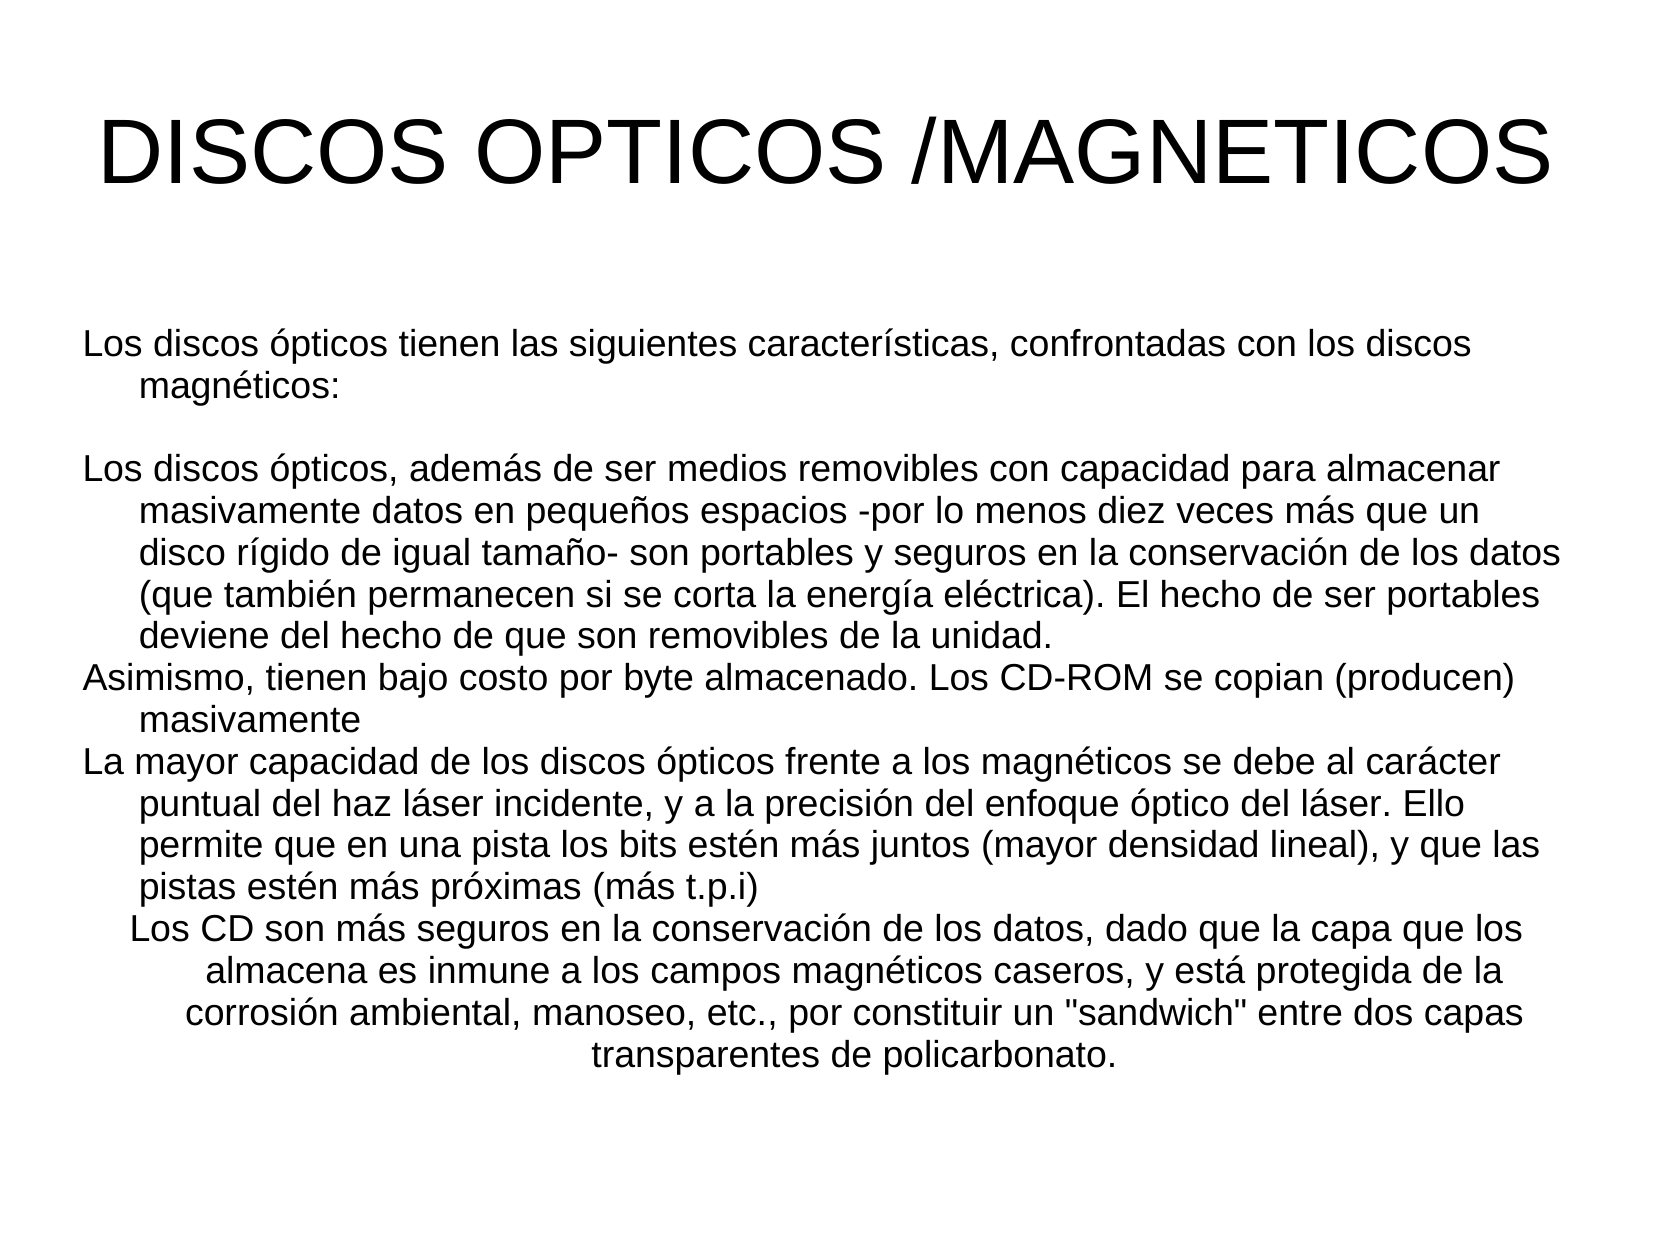

# DISCOS OPTICOS /MAGNETICOS
Los discos ópticos tienen las siguientes características, confrontadas con los discos magnéticos:
Los discos ópticos, además de ser medios removibles con capacidad para almacenar masivamente datos en pequeños espacios -por lo menos diez veces más que un disco rígido de igual tamaño- son portables y seguros en la conservación de los datos (que también permanecen si se corta la energía eléctrica). El hecho de ser portables deviene del hecho de que son removibles de la unidad.
Asimismo, tienen bajo costo por byte almacenado. Los CD-ROM se copian (producen) masivamente
La mayor capacidad de los discos ópticos frente a los magnéticos se debe al carácter puntual del haz láser incidente, y a la precisión del enfoque óptico del láser. Ello permite que en una pista los bits estén más juntos (mayor densidad lineal), y que las pistas estén más próximas (más t.p.i)
Los CD son más seguros en la conservación de los datos, dado que la capa que los almacena es inmune a los campos magnéticos caseros, y está protegida de la corrosión ambiental, manoseo, etc., por constituir un "sandwich" entre dos capas transparentes de policarbonato.